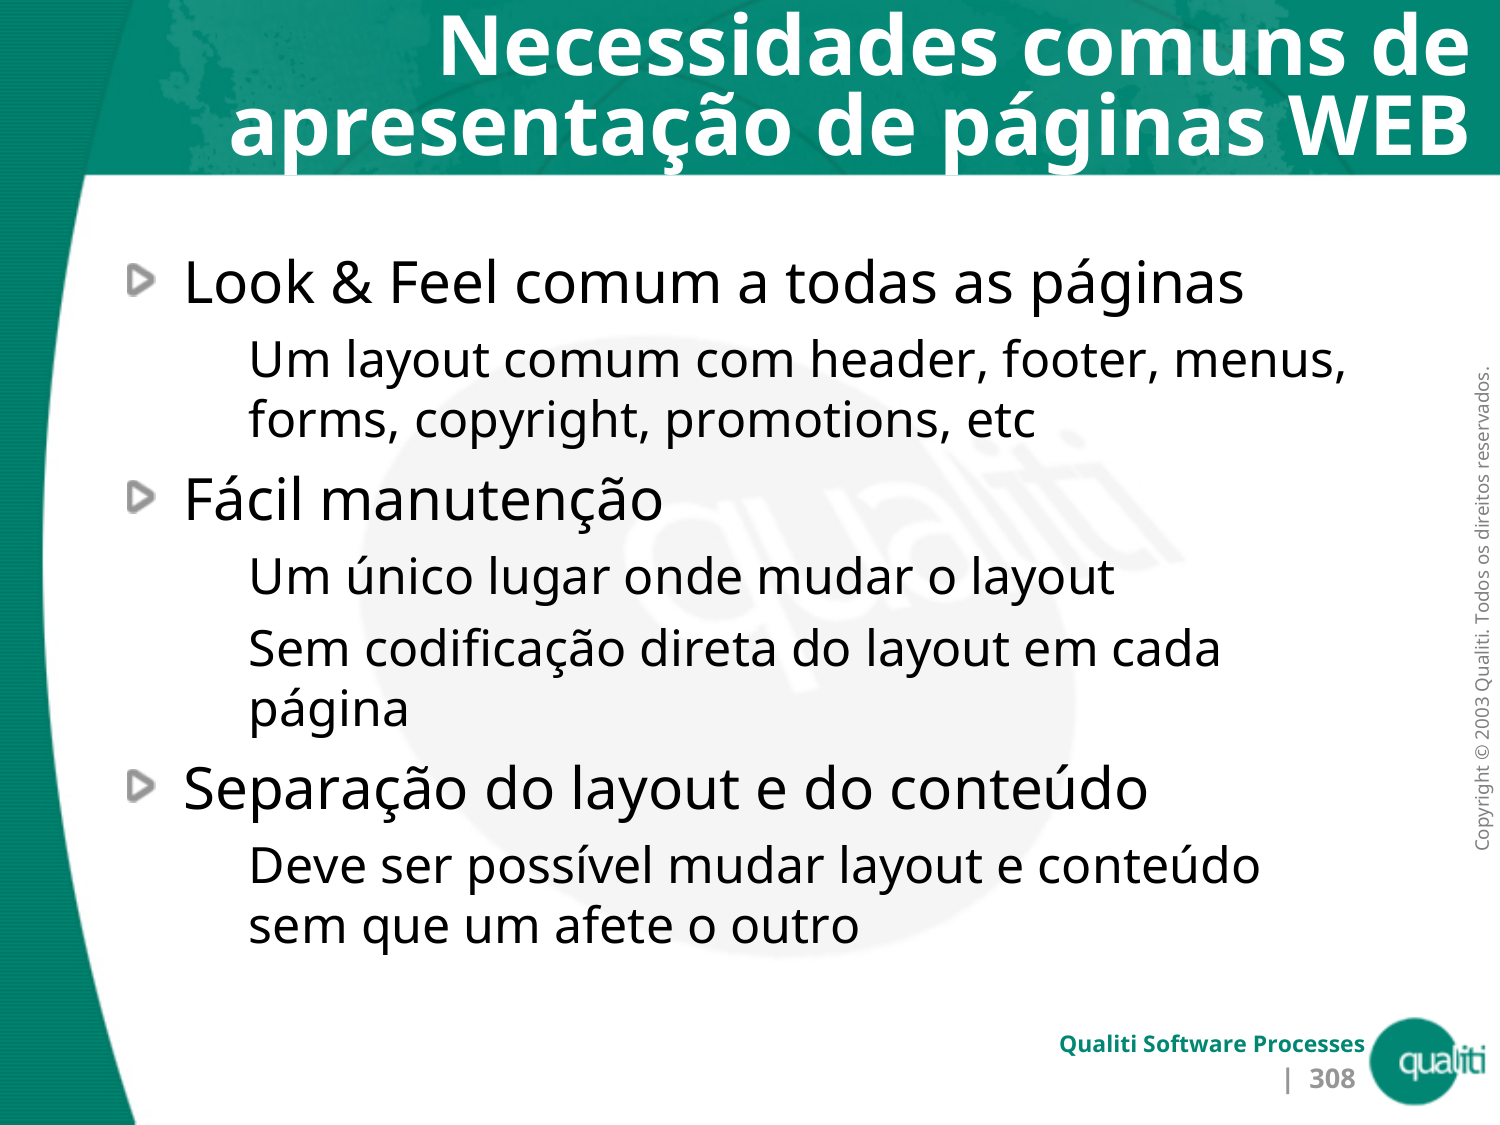

# Necessidades comuns de apresentação de páginas WEB
Look & Feel comum a todas as páginas
Um layout comum com header, footer, menus, forms, copyright, promotions, etc
Fácil manutenção
Um único lugar onde mudar o layout
Sem codificação direta do layout em cada página
Separação do layout e do conteúdo
Deve ser possível mudar layout e conteúdo sem que um afete o outro